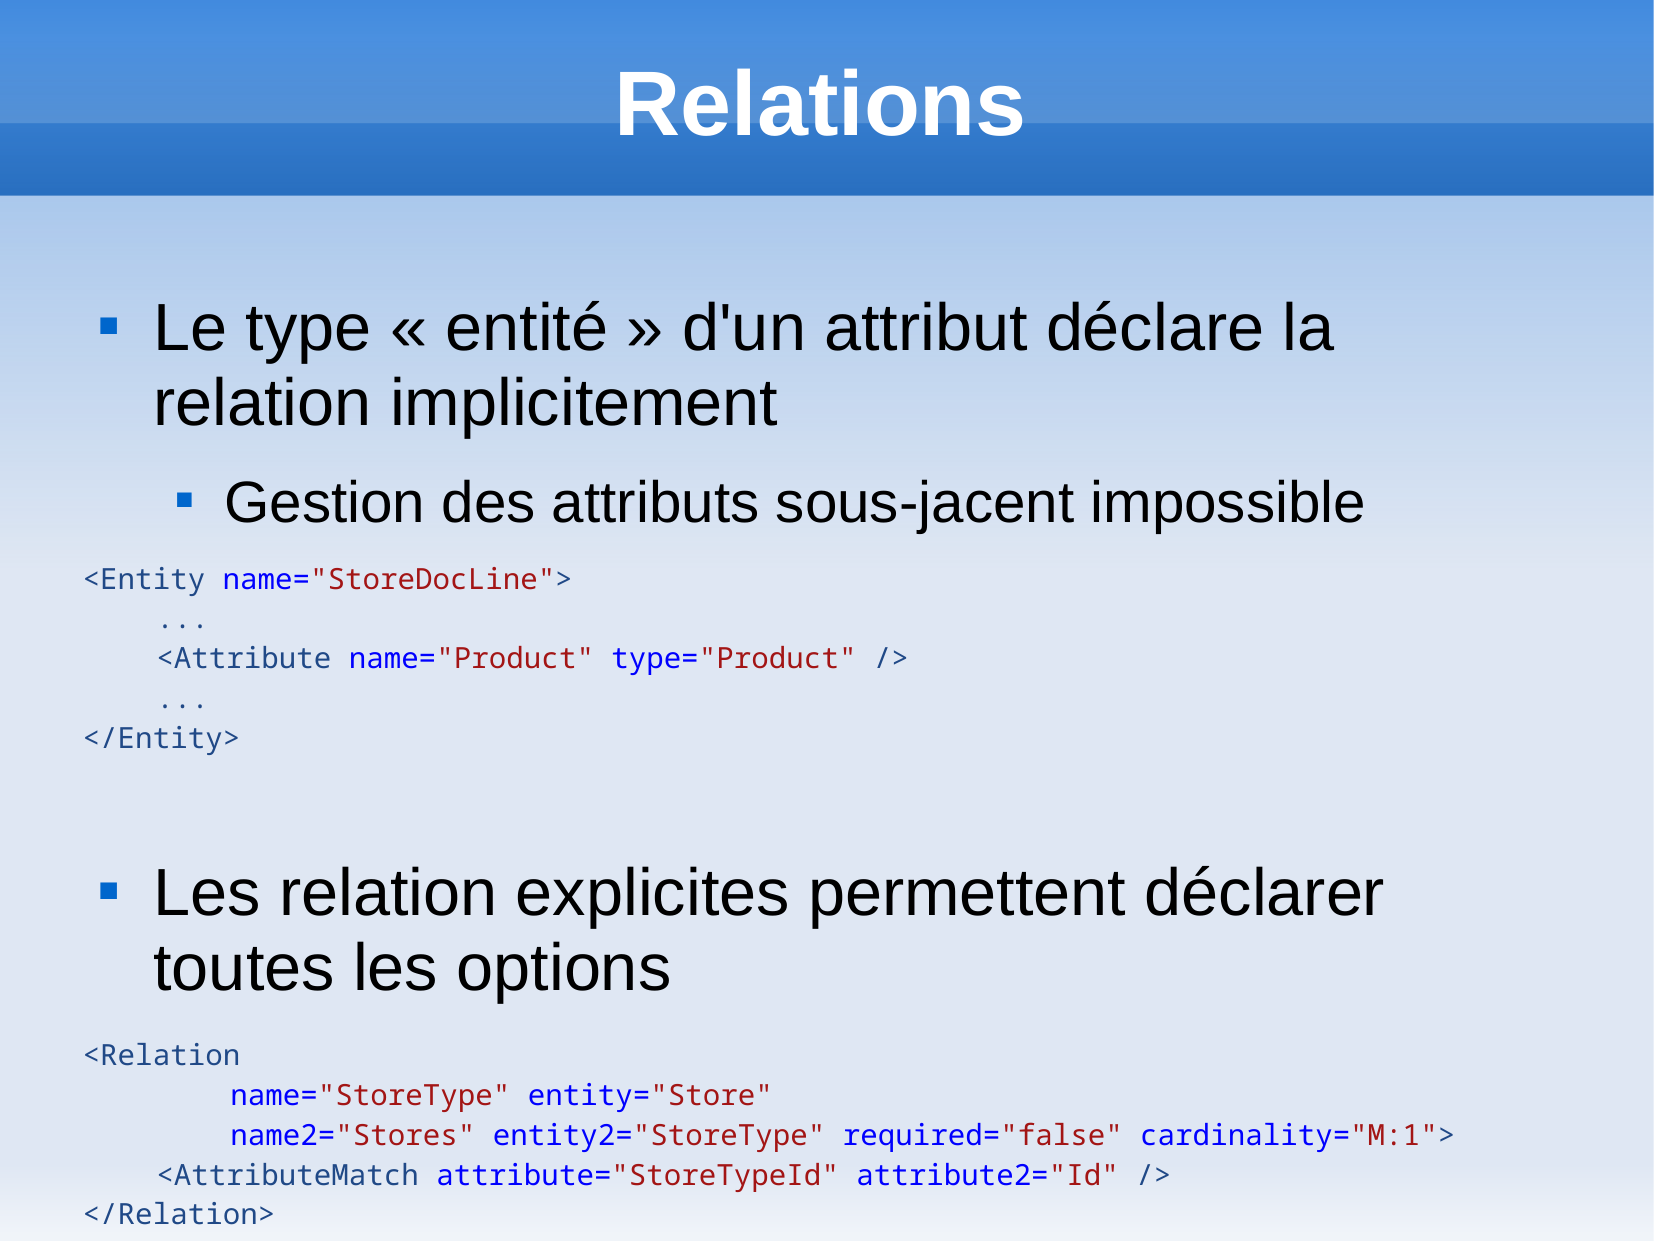

# Relations
Le type « entité » d'un attribut déclare la relation implicitement
Gestion des attributs sous-jacent impossible
<Entity name="StoreDocLine">
	...
	<Attribute name="Product" type="Product" />
	...
</Entity>
Les relation explicites permettent déclarer toutes les options
<Relation
		name="StoreType" entity="Store"
		name2="Stores" entity2="StoreType" required="false" cardinality="M:1">
	<AttributeMatch attribute="StoreTypeId" attribute2="Id" />
</Relation>